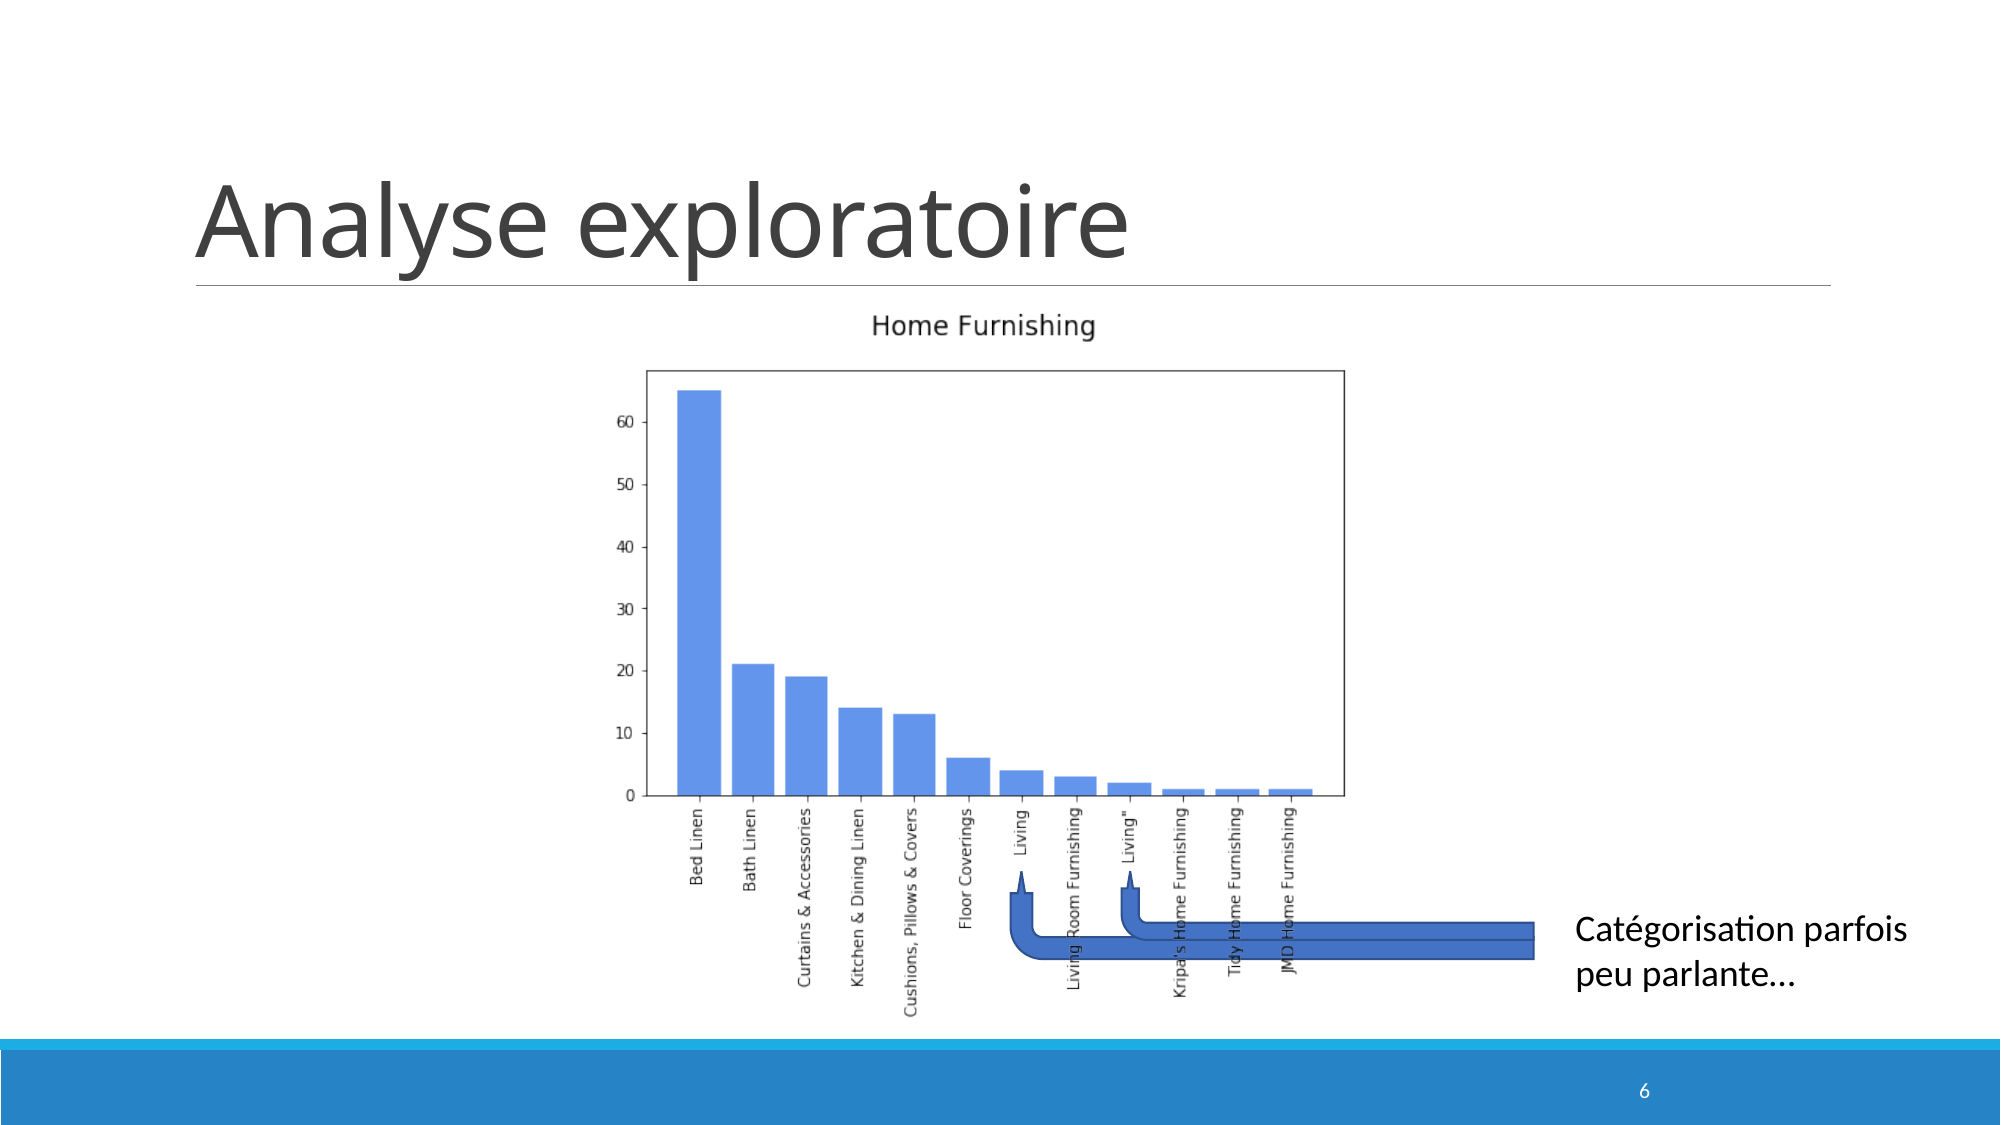

# Analyse exploratoire
Catégorisation parfois peu parlante…